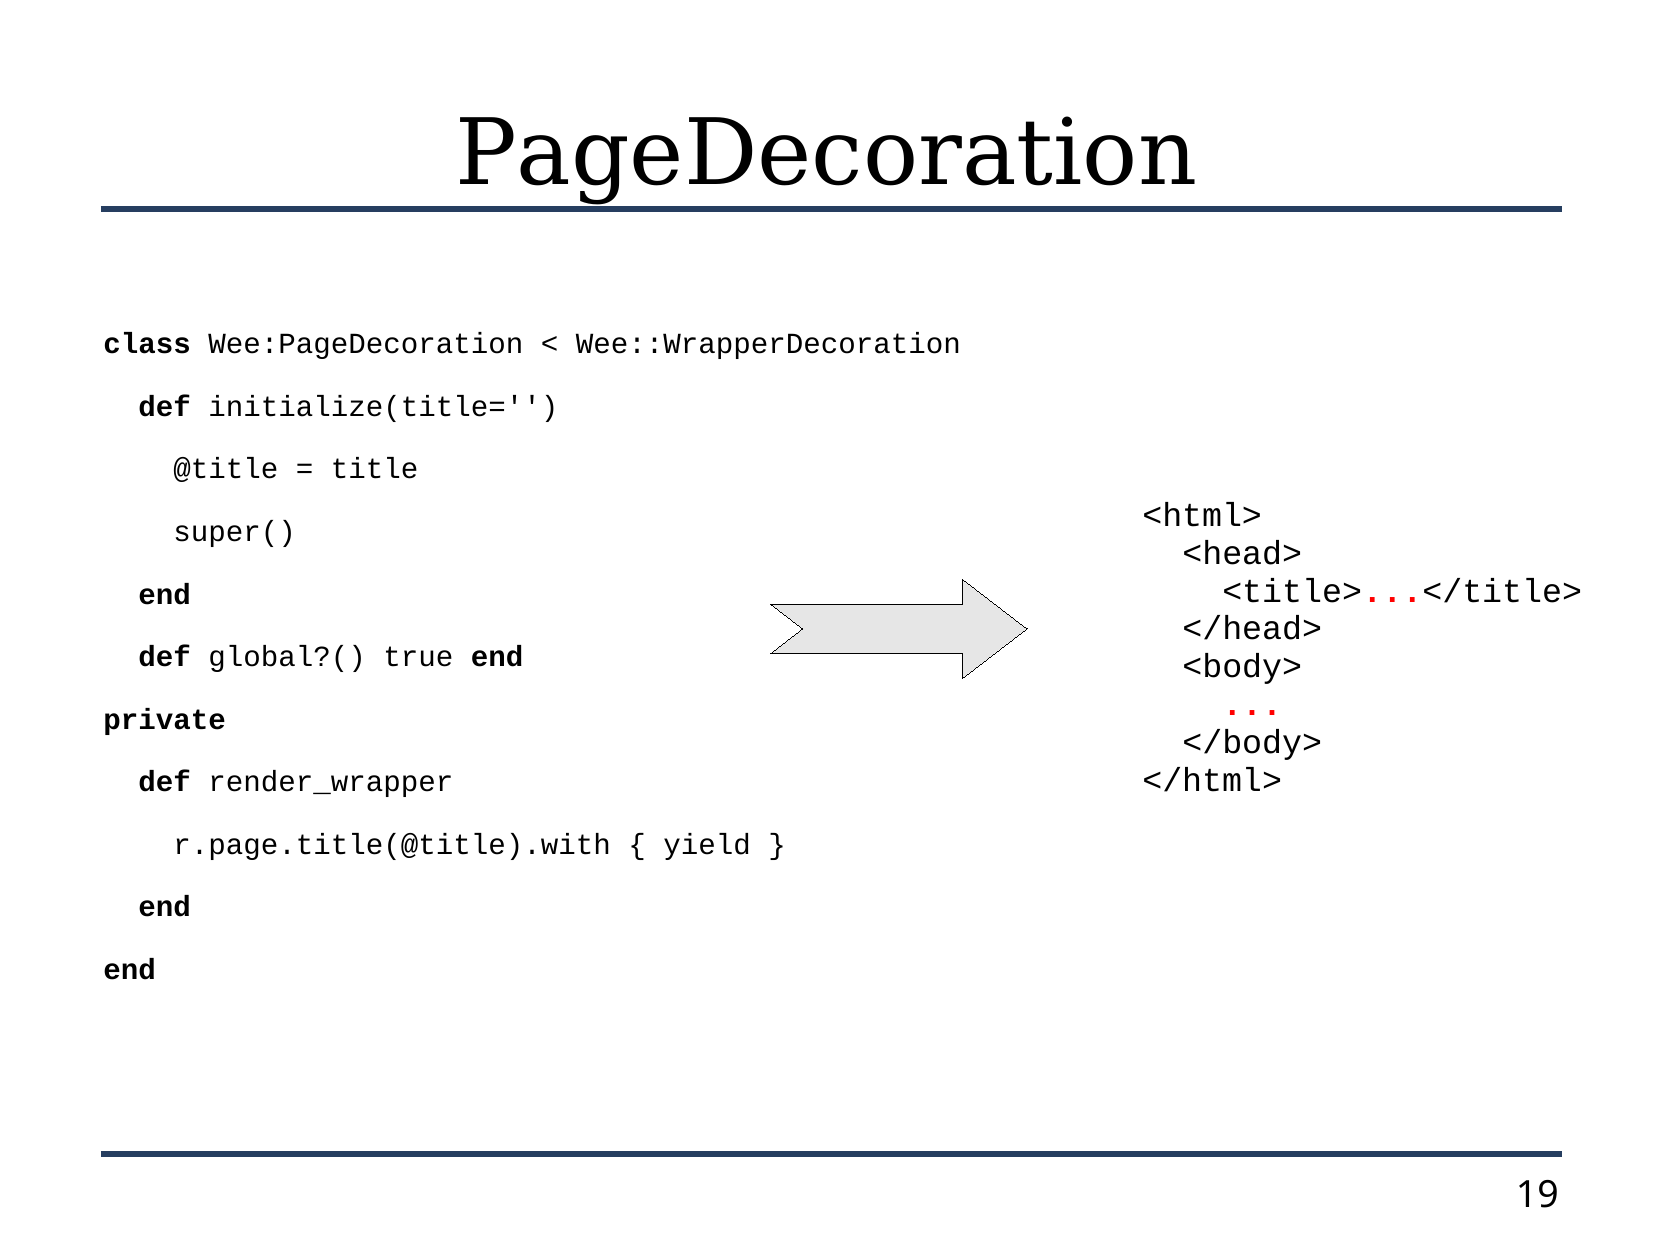

# PageDecoration
class Wee:PageDecoration < Wee::WrapperDecoration
 def initialize(title='')
 @title = title
 super()
 end
 def global?() true end
private
 def render_wrapper
 r.page.title(@title).with { yield }
 end
end
<html>
 <head>
 <title>...</title>
 </head>
 <body>
 ...
 </body>
</html>